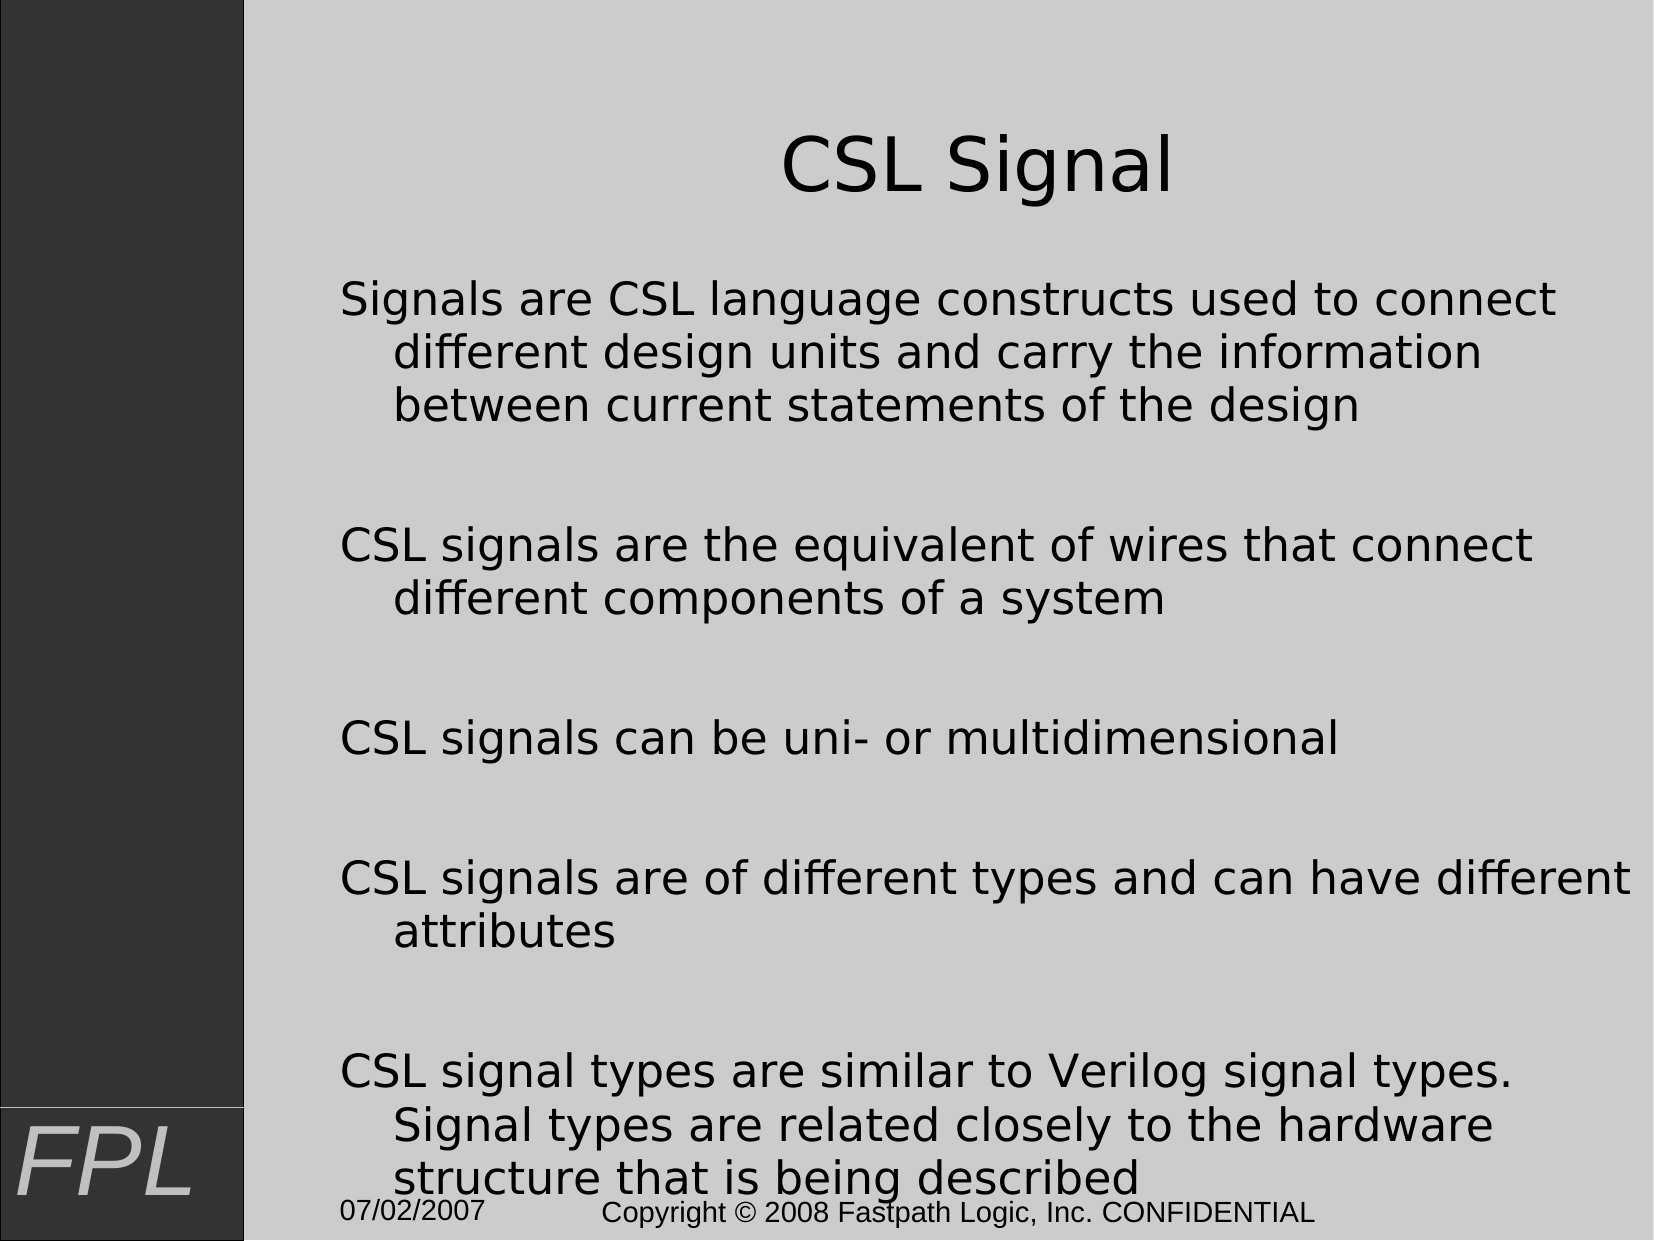

# CSL Signal
Signals are CSL language constructs used to connect different design units and carry the information between current statements of the design
CSL signals are the equivalent of wires that connect different components of a system
CSL signals can be uni- or multidimensional
CSL signals are of different types and can have different attributes
CSL signal types are similar to Verilog signal types. Signal types are related closely to the hardware structure that is being described
07/02/2007
© 2007 FASTPATH LOGIC INC.